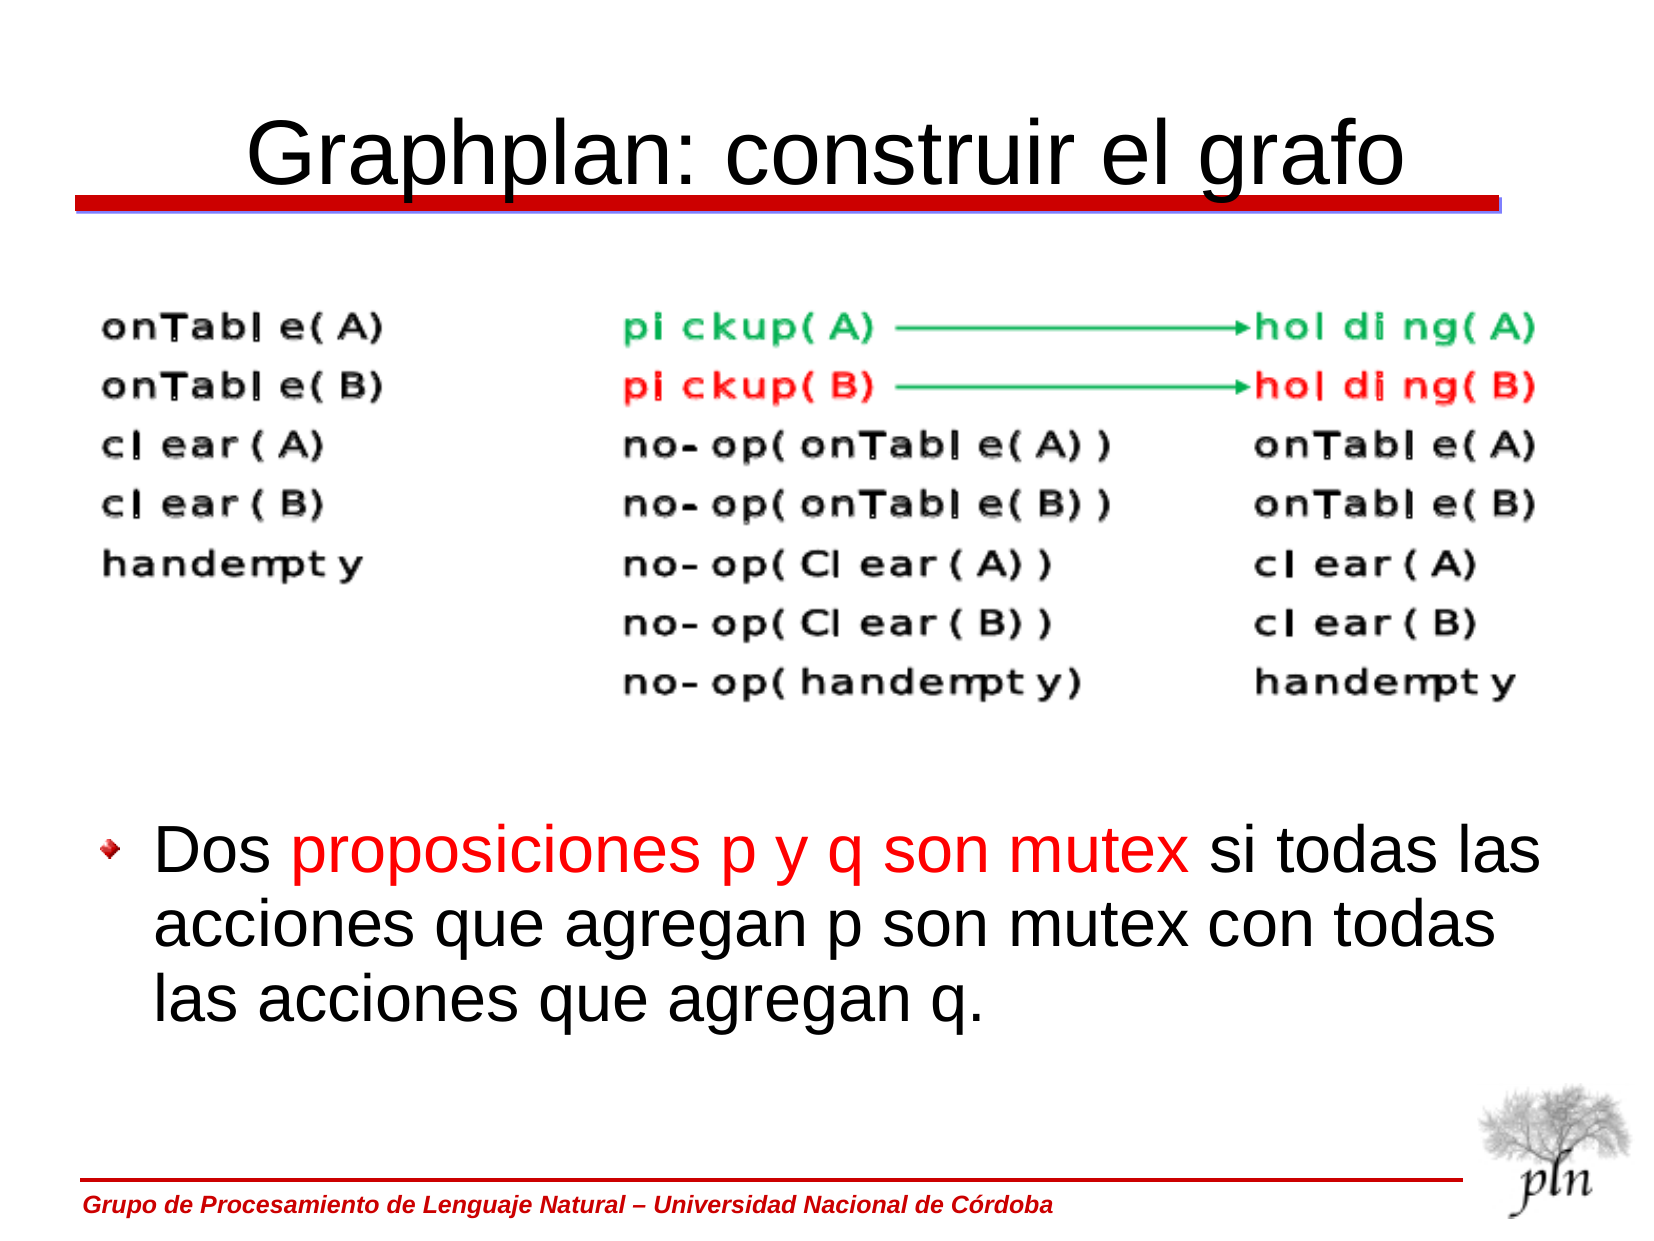

# Graphplan: construir el grafo
Dos proposiciones p y q son mutex si todas las acciones que agregan p son mutex con todas las acciones que agregan q.